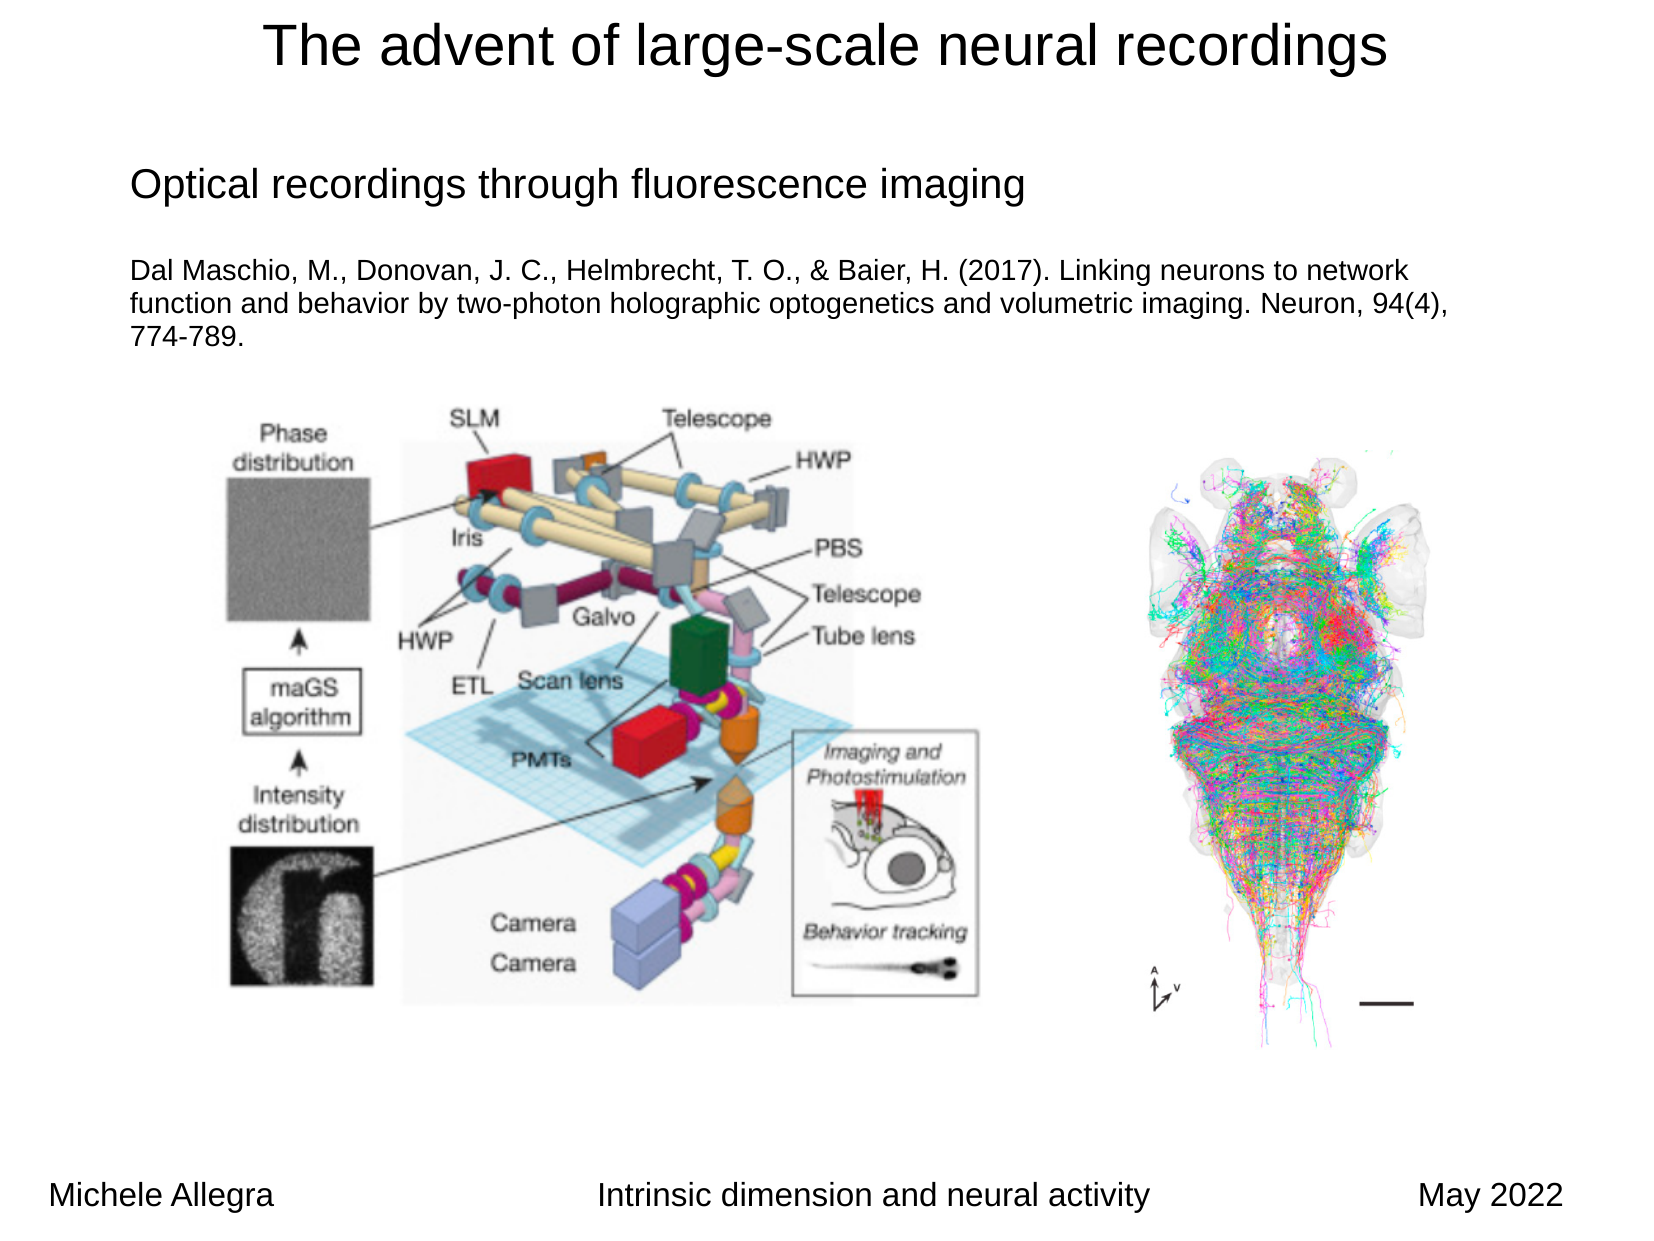

# The advent of large-scale neural recordings
Optical recordings through fluorescence imaging
Dal Maschio, M., Donovan, J. C., Helmbrecht, T. O., & Baier, H. (2017). Linking neurons to network function and behavior by two-photon holographic optogenetics and volumetric imaging. Neuron, 94(4), 774-789.
Michele Allegra Intrinsic dimension and neural activity May 2022